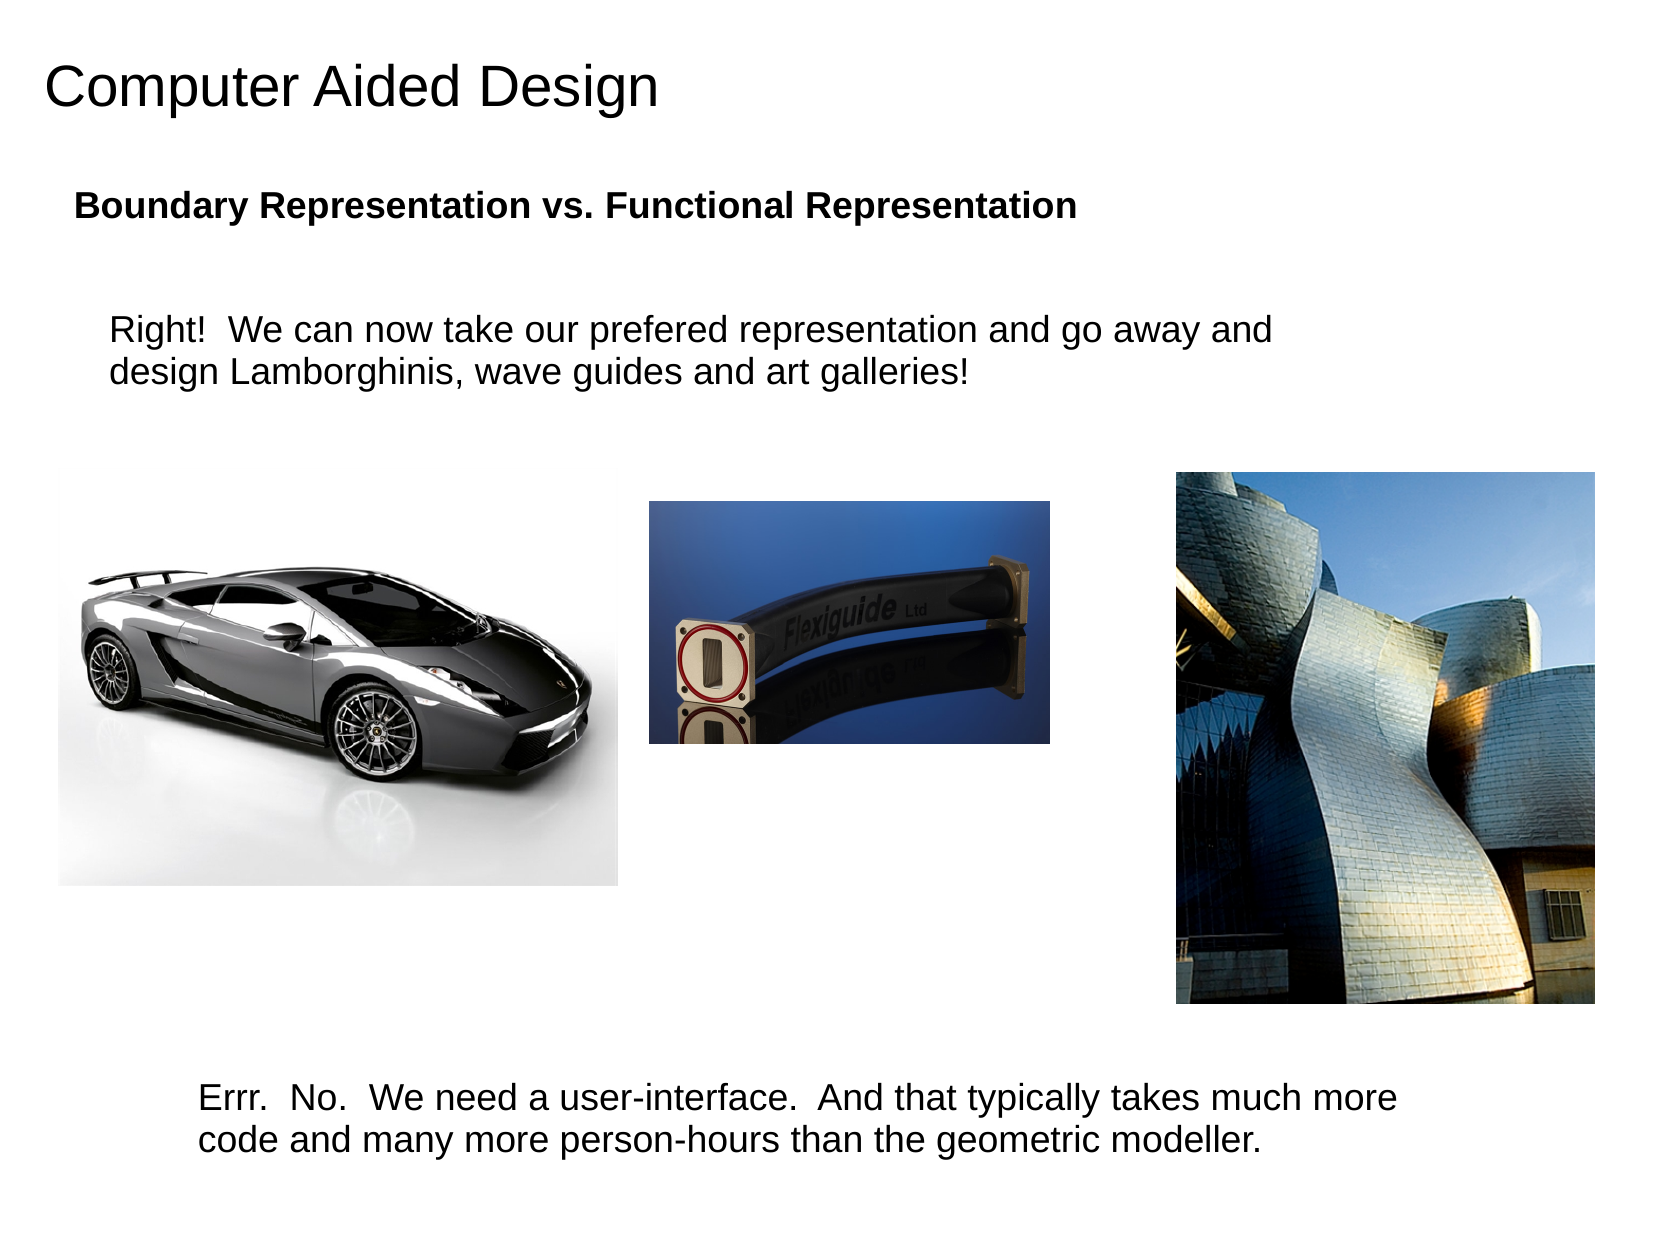

Computer Aided Design
Boundary Representation vs. Functional Representation
Right! We can now take our prefered representation and go away and design Lamborghinis, wave guides and art galleries!
Errr. No. We need a user-interface. And that typically takes much more code and many more person-hours than the geometric modeller.